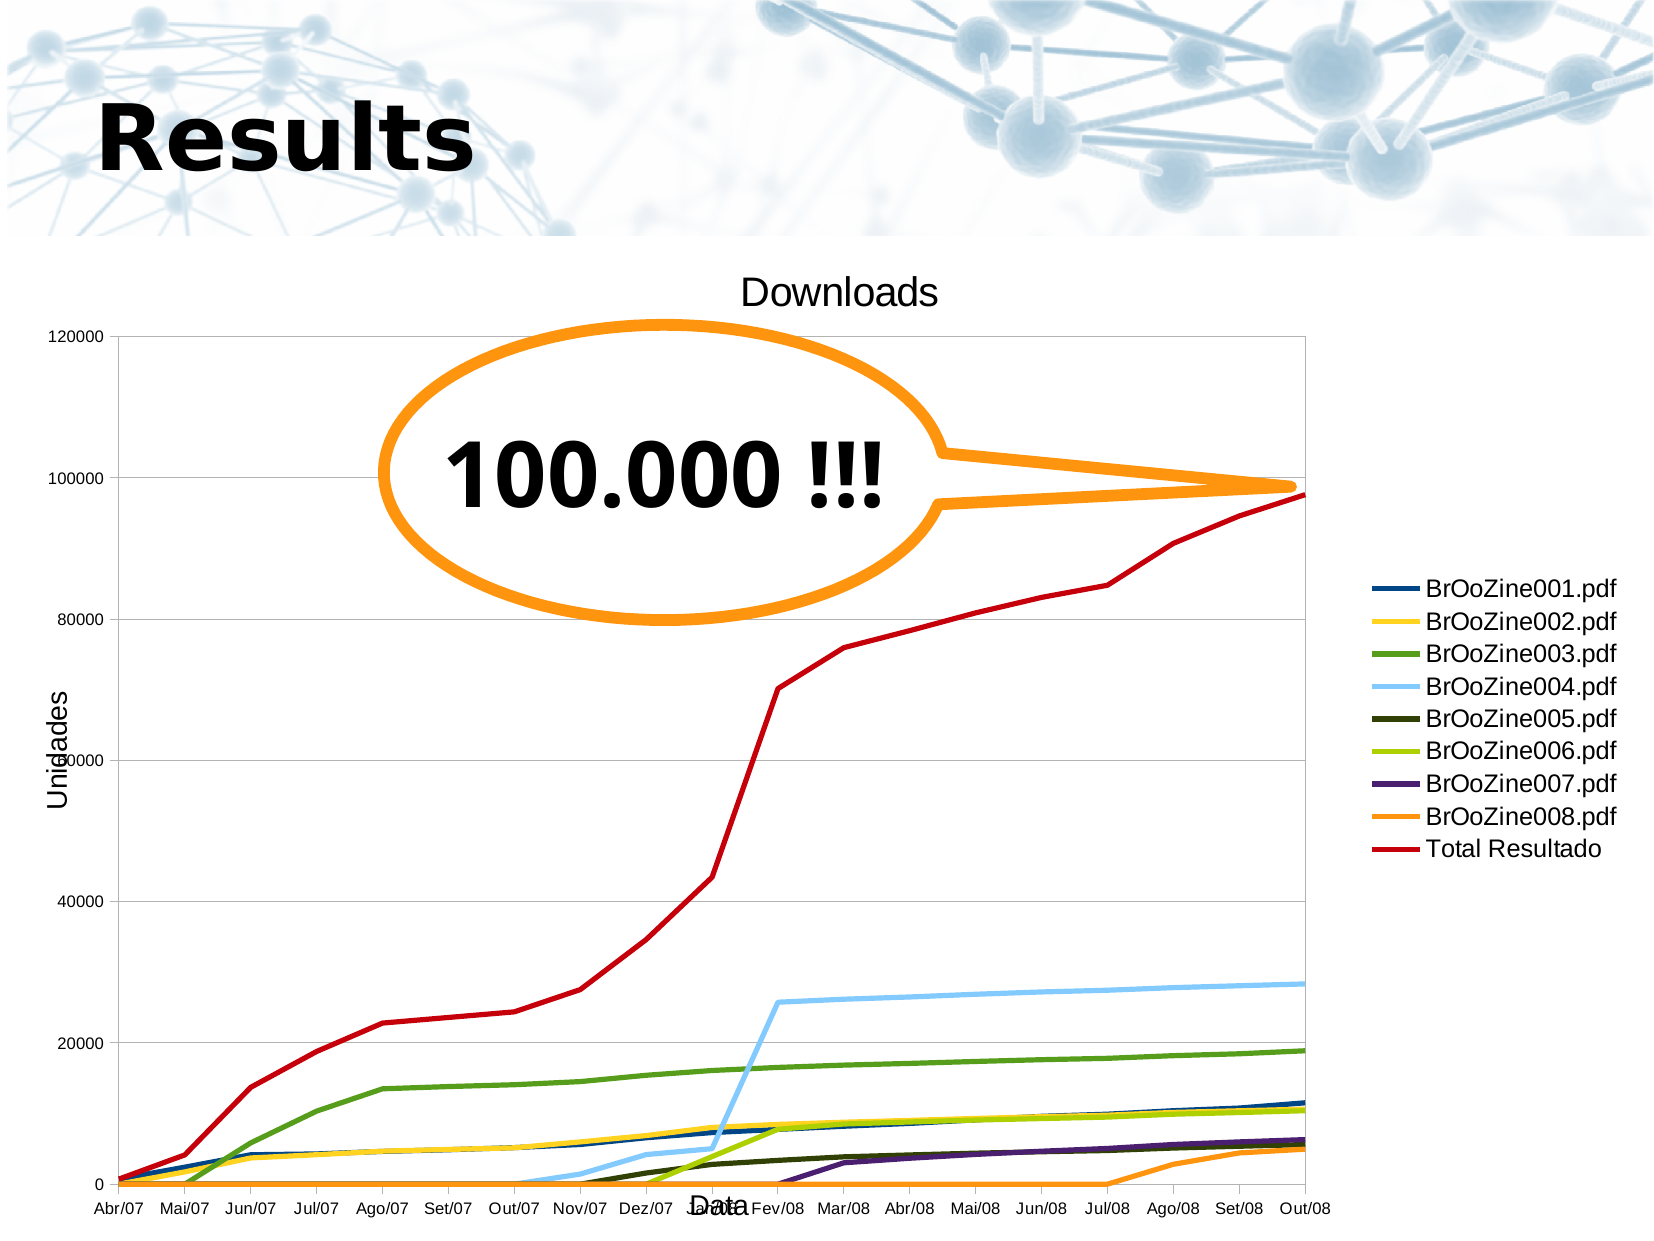

# Results
### Chart: Downloads
| Category | BrOoZine001.pdf | BrOoZine002.pdf | BrOoZine003.pdf | BrOoZine004.pdf | BrOoZine005.pdf | BrOoZine006.pdf | BrOoZine007.pdf | BrOoZine008.pdf | Total Resultado |
|---|---|---|---|---|---|---|---|---|---|
| Abr/07 | 715.0 | 0.0 | 0.0 | 0.0 | 0.0 | 0.0 | 0.0 | 0.0 | 715.0 |
| Mai/07 | 2407.0 | 1737.0 | 0.0 | 0.0 | 0.0 | 0.0 | 0.0 | 0.0 | 4144.0 |
| Jun/07 | 4159.0 | 3704.0 | 5842.0 | 0.0 | 0.0 | 0.0 | 0.0 | 0.0 | 13705.0 |
| Jul/07 | 4279.0 | 4164.0 | 10336.0 | 0.0 | 0.0 | 0.0 | 0.0 | 0.0 | 18779.0 |
| Ago/07 | 4633.0 | 4670.0 | 13495.0 | 0.0 | 0.0 | 0.0 | 0.0 | 0.0 | 22798.0 |
| Set/07 | 4866.0 | 4911.0 | 13819.0 | 0.0 | 0.0 | 0.0 | 0.0 | 0.0 | 23596.0 |
| Out/07 | 5171.0 | 5147.0 | 14072.0 | 0.0 | 0.0 | 0.0 | 0.0 | 0.0 | 24390.0 |
| Nov/07 | 5611.0 | 5984.0 | 14520.0 | 1429.0 | 0.0 | 0.0 | 0.0 | 0.0 | 27544.0 |
| Dez/07 | 6568.0 | 6879.0 | 15411.0 | 4187.0 | 1580.0 | 0.0 | 0.0 | 0.0 | 34625.0 |
| Jan/08 | 7302.0 | 8033.0 | 16089.0 | 5021.0 | 2795.0 | 3901.0 | 0.0 | 0.0 | 43449.0 |
| Fev/08 | 7752.0 | 8454.0 | 16522.0 | 25751.0 | 3361.0 | 7767.0 | 0.0 | 0.0 | 70164.0 |
| Mar/08 | 8196.0 | 8769.0 | 16849.0 | 26178.0 | 3865.0 | 8514.0 | 3025.0 | 0.0 | 75953.0 |
| Abr/08 | 8597.0 | 9025.0 | 17088.0 | 26496.0 | 4135.0 | 8799.0 | 3670.0 | 0.0 | 78367.0 |
| Mai/08 | 9099.0 | 9297.0 | 17367.0 | 26884.0 | 4389.0 | 9077.0 | 4212.0 | 0.0 | 80882.0 |
| Jun/08 | 9598.0 | 9555.0 | 17618.0 | 27210.0 | 4588.0 | 9286.0 | 4660.0 | 0.0 | 83072.0 |
| Jul/08 | 9906.0 | 9764.0 | 17814.0 | 27452.0 | 4757.0 | 9489.0 | 5050.0 | 0.0 | 84789.0 |
| Ago/08 | 10395.0 | 10152.0 | 18191.0 | 27820.0 | 5115.0 | 9900.0 | 5617.0 | 2817.0 | 90717.0 |
| Set/08 | 10775.0 | 10389.0 | 18454.0 | 28082.0 | 5361.0 | 10137.0 | 5978.0 | 4416.0 | 94600.0 |
| Out/08 | 11512.0 | 10617.0 | 18879.0 | 28343.0 | 5602.0 | 10393.0 | 6310.0 | 4952.0 | 97616.0 |100.000 !!!